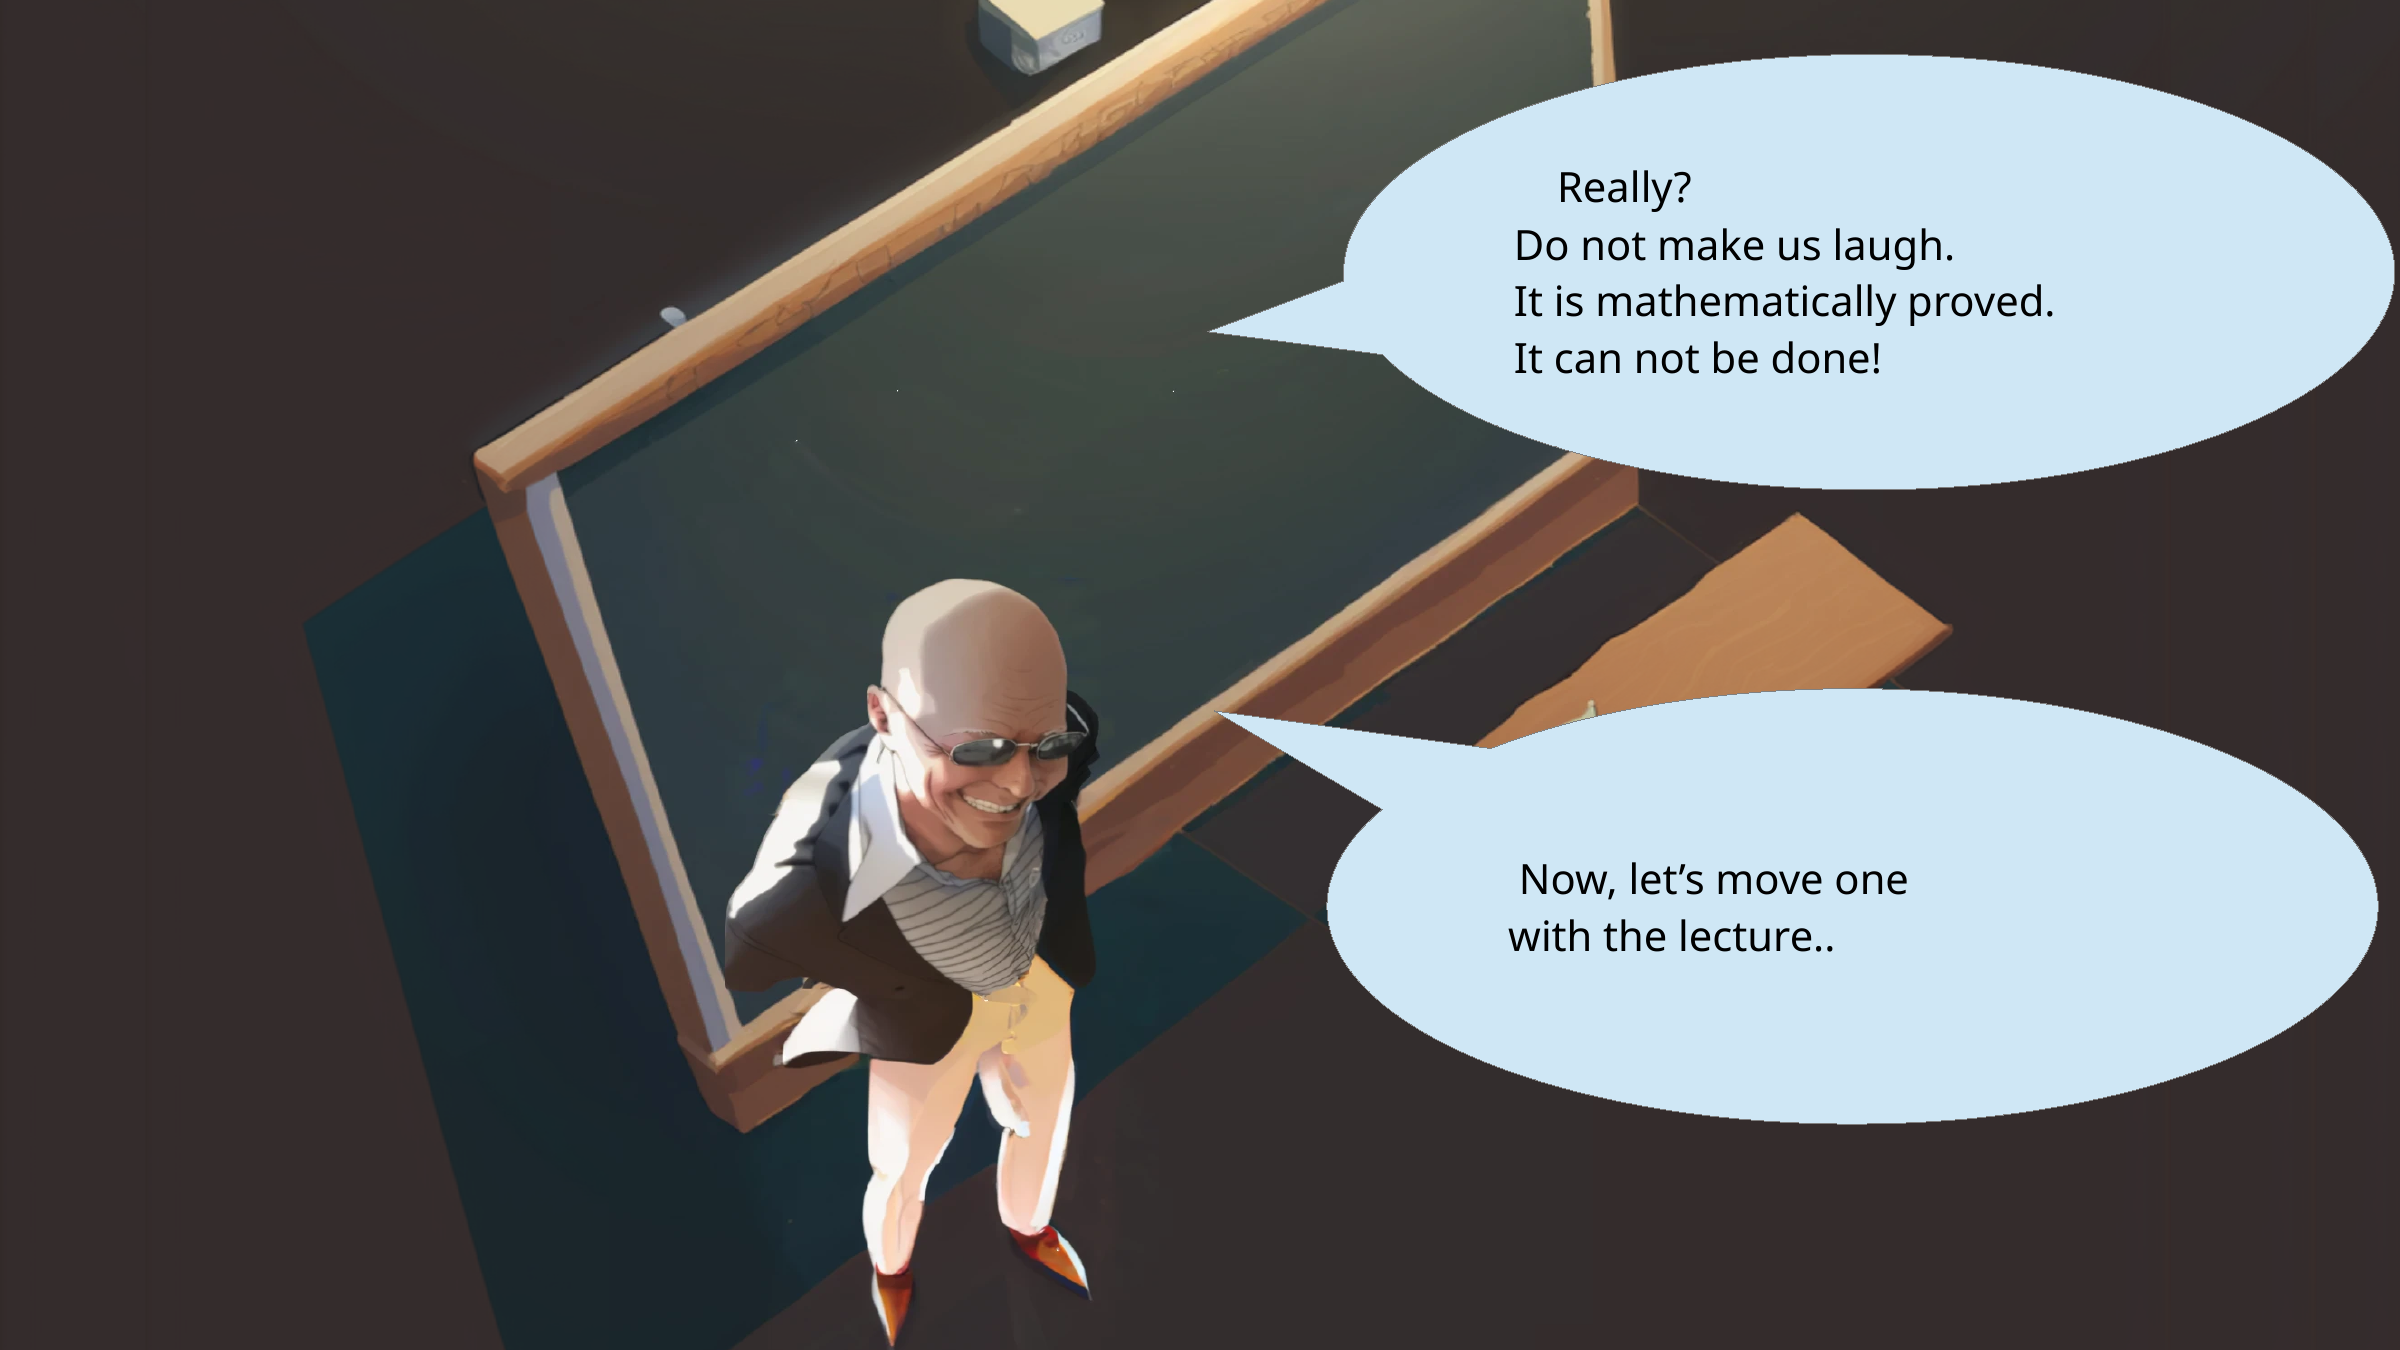

Really?
Do not make us laugh.
It is mathematically proved.
It can not be done!
 Now, let’s move one
 with the lecture..